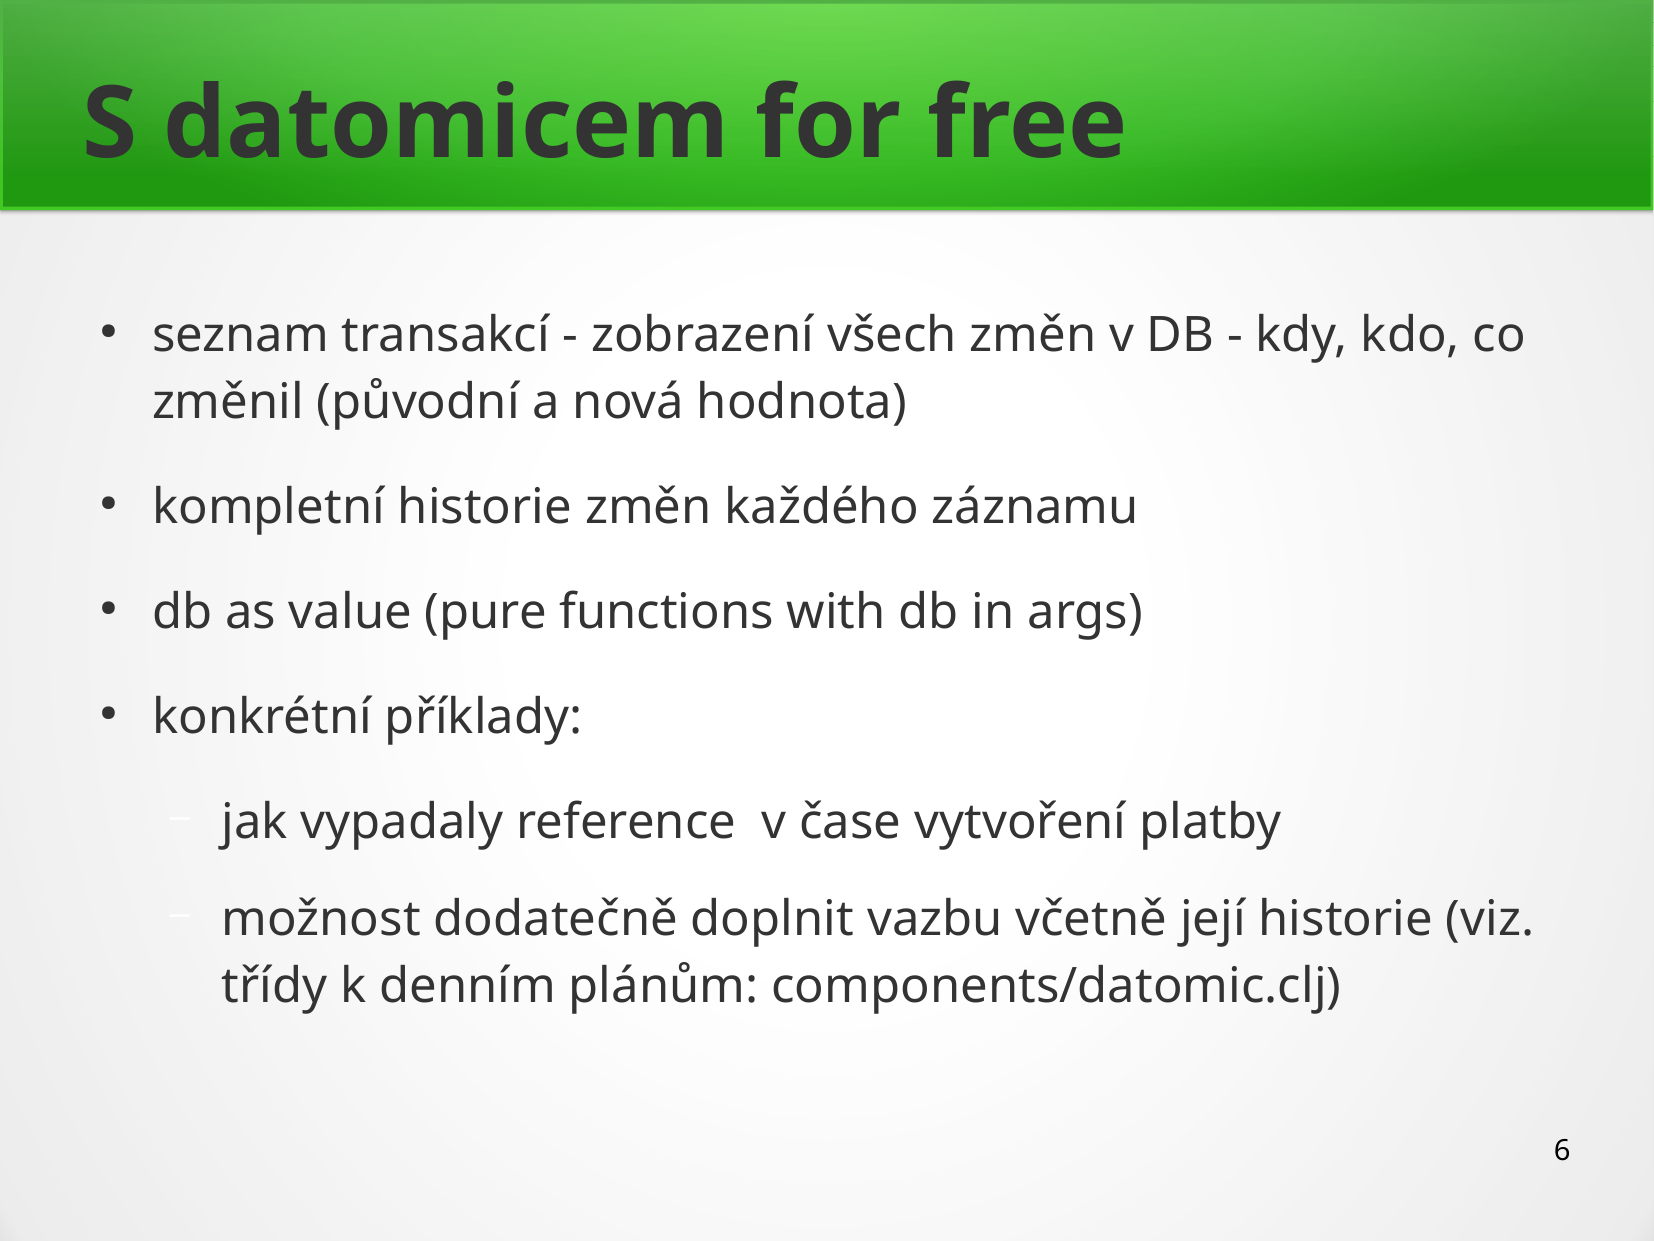

# S datomicem for free
seznam transakcí - zobrazení všech změn v DB - kdy, kdo, co změnil (původní a nová hodnota)
kompletní historie změn každého záznamu
db as value (pure functions with db in args)
konkrétní příklady:
jak vypadaly reference v čase vytvoření platby
možnost dodatečně doplnit vazbu včetně její historie (viz. třídy k denním plánům: components/datomic.clj)
6